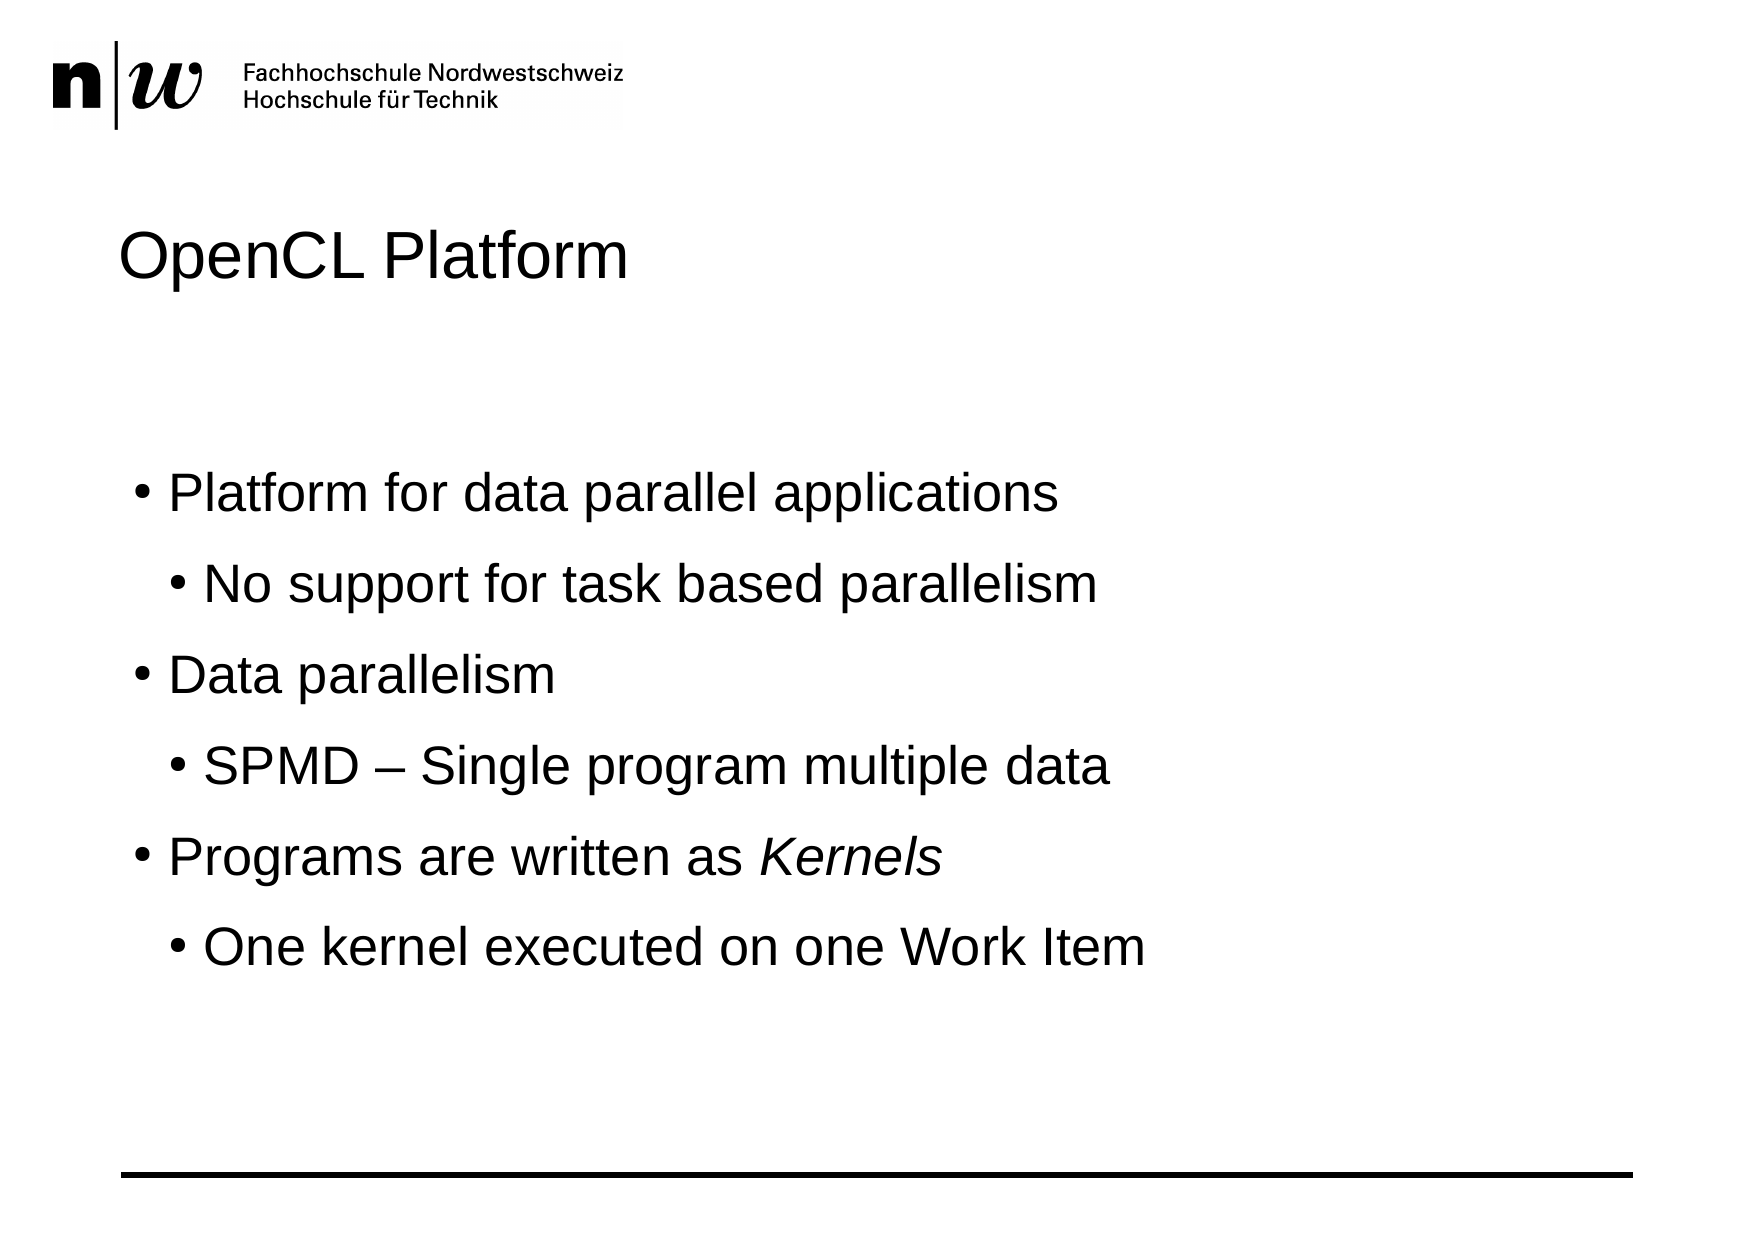

OpenCL Platform
Platform for data parallel applications
No support for task based parallelism
Data parallelism
SPMD – Single program multiple data
Programs are written as Kernels
One kernel executed on one Work Item